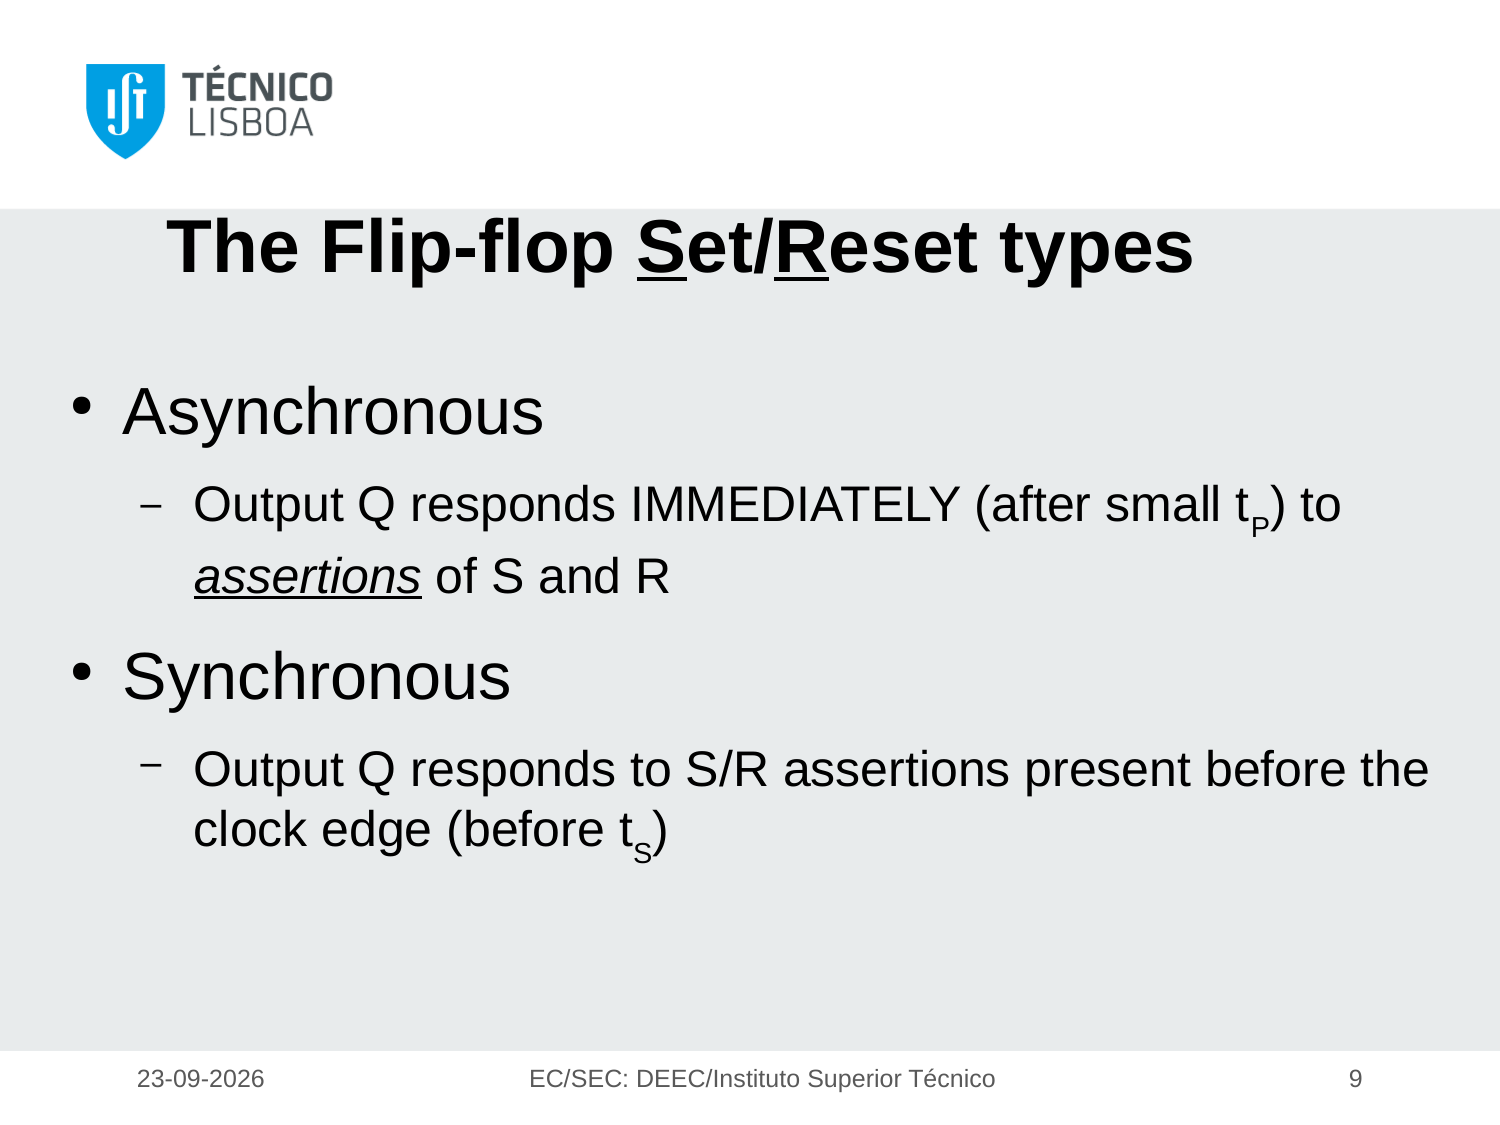

# The Flip-flop Set/Reset types
Asynchronous
Output Q responds IMMEDIATELY (after small tP) to assertions of S and R
Synchronous
Output Q responds to S/R assertions present before the clock edge (before tS)
EC/SEC: DEEC/Instituto Superior Técnico